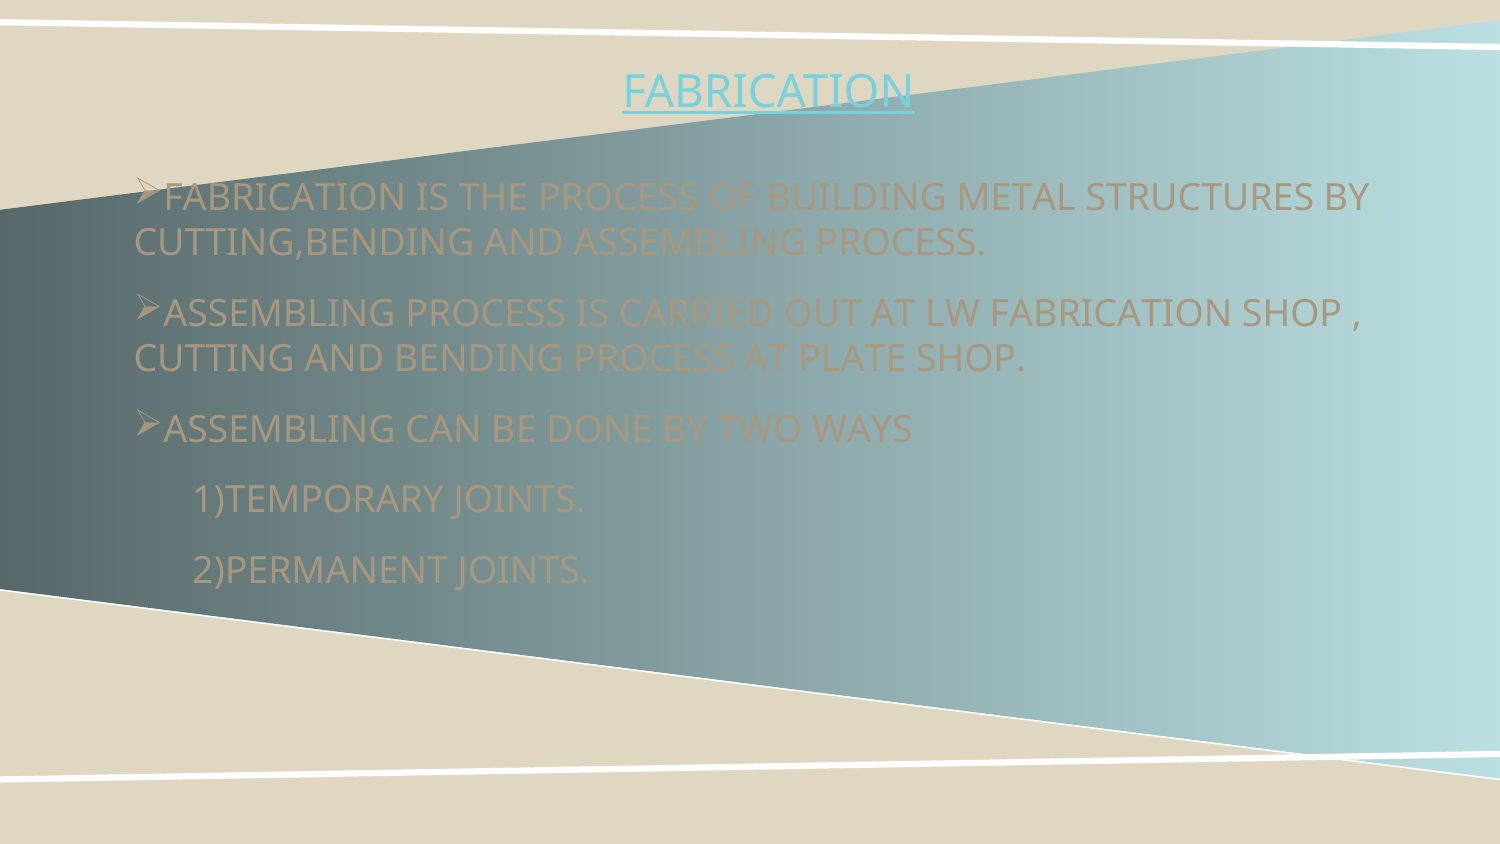

# FABRICATION
FABRICATION IS THE PROCESS OF BUILDING METAL STRUCTURES BY CUTTING,BENDING AND ASSEMBLING PROCESS.
ASSEMBLING PROCESS IS CARRIED OUT AT LW FABRICATION SHOP , CUTTING AND BENDING PROCESS AT PLATE SHOP.
ASSEMBLING CAN BE DONE BY TWO WAYS
 1)TEMPORARY JOINTS.
 2)PERMANENT JOINTS.